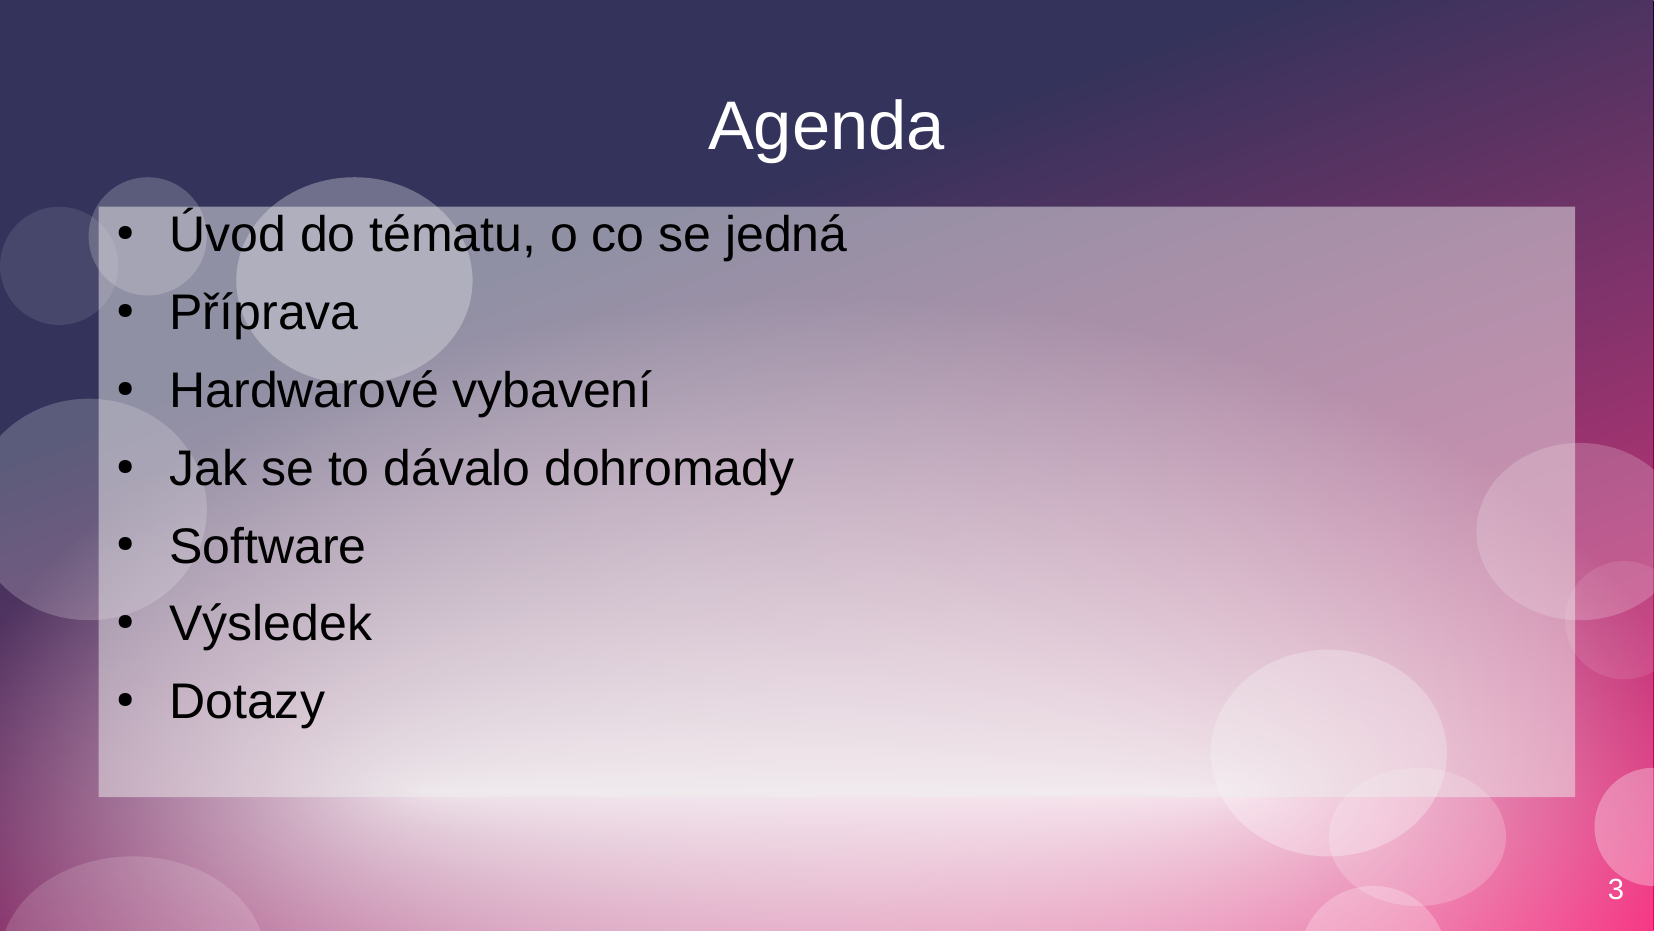

# Agenda
Úvod do tématu, o co se jedná
Příprava
Hardwarové vybavení
Jak se to dávalo dohromady
Software
Výsledek
Dotazy